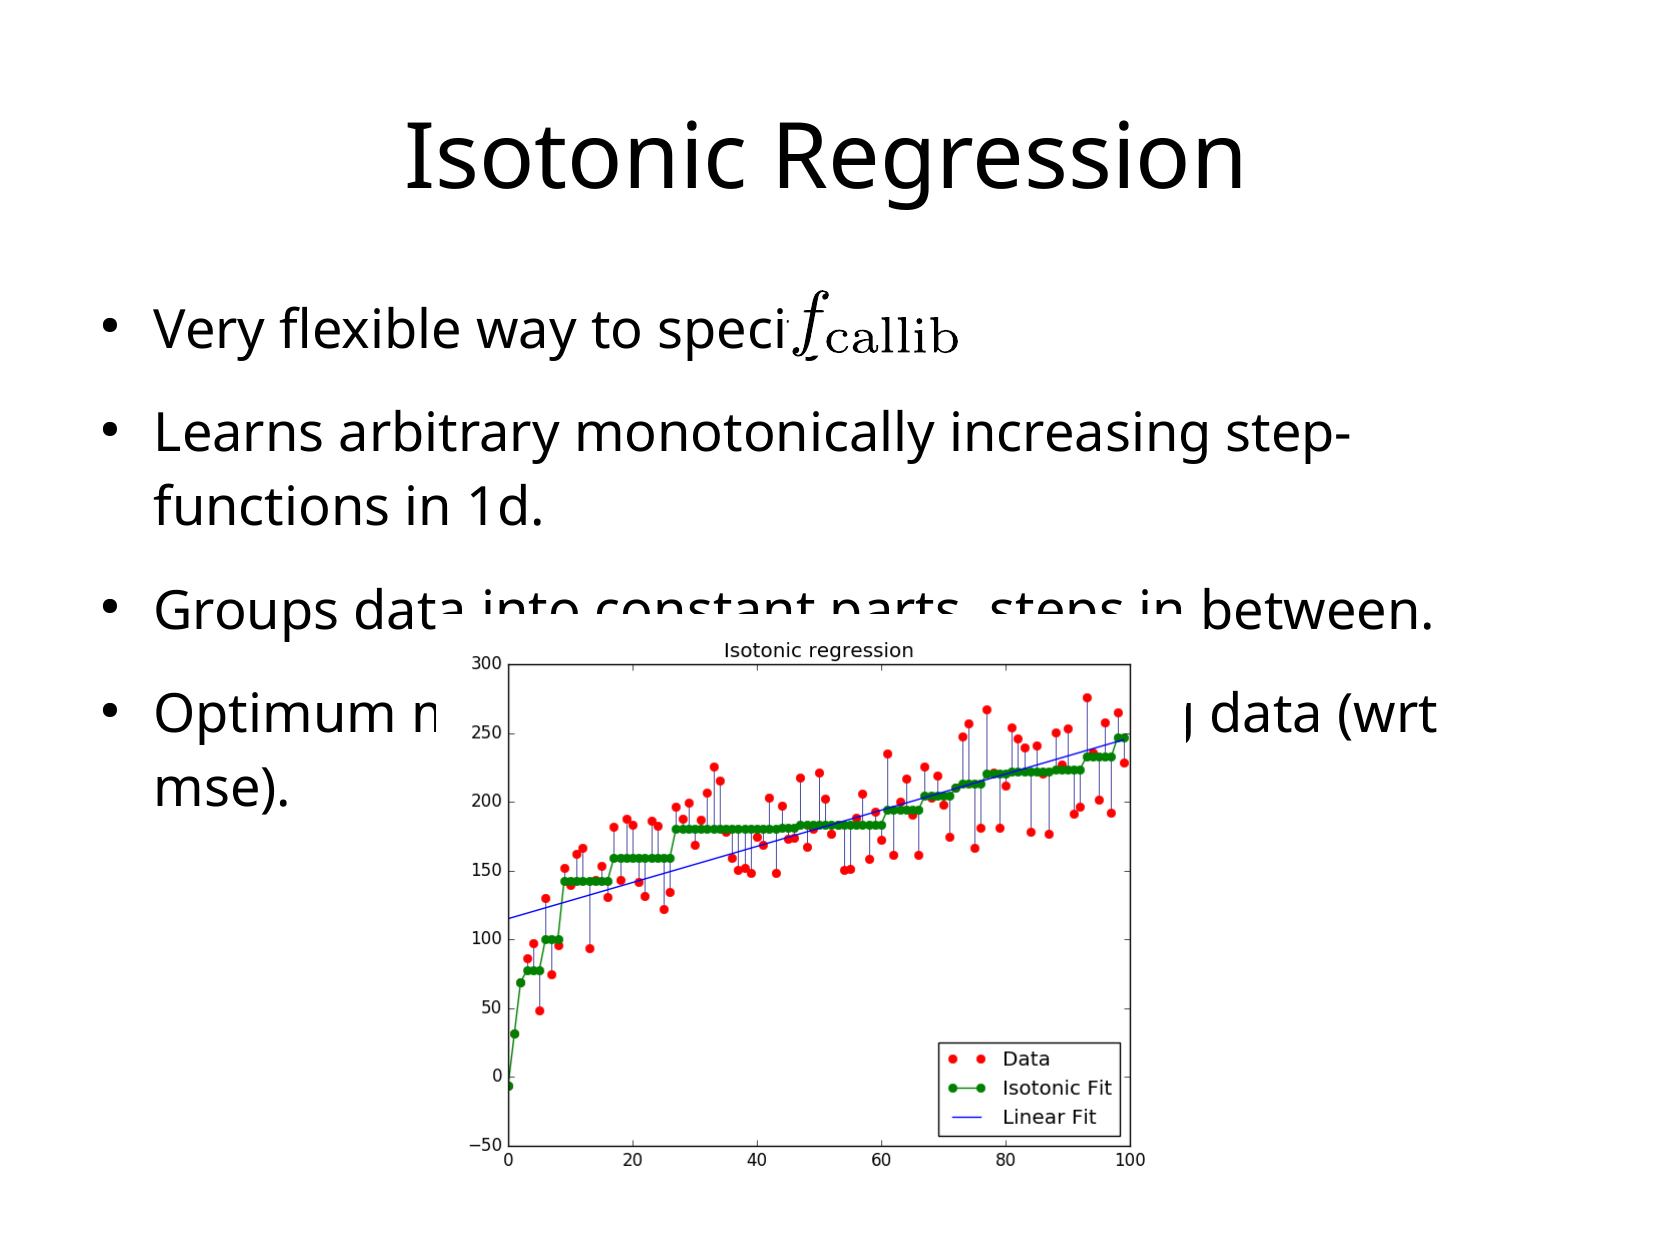

# Isotonic Regression
Very flexible way to specify
Learns arbitrary monotonically increasing step-functions in 1d.
Groups data into constant parts, steps in between.
Optimum monotone function on training data (wrt mse).